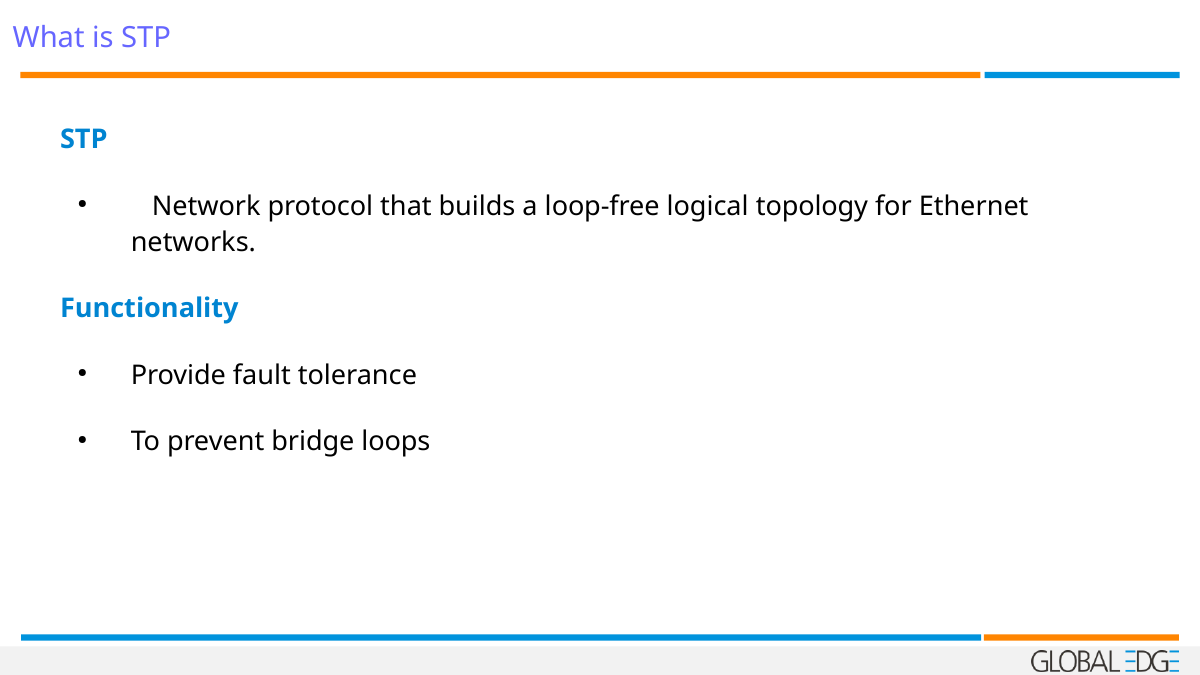

# What is STP
STP
 Network protocol that builds a loop-free logical topology for Ethernet networks.
Functionality
Provide fault tolerance
To prevent bridge loops